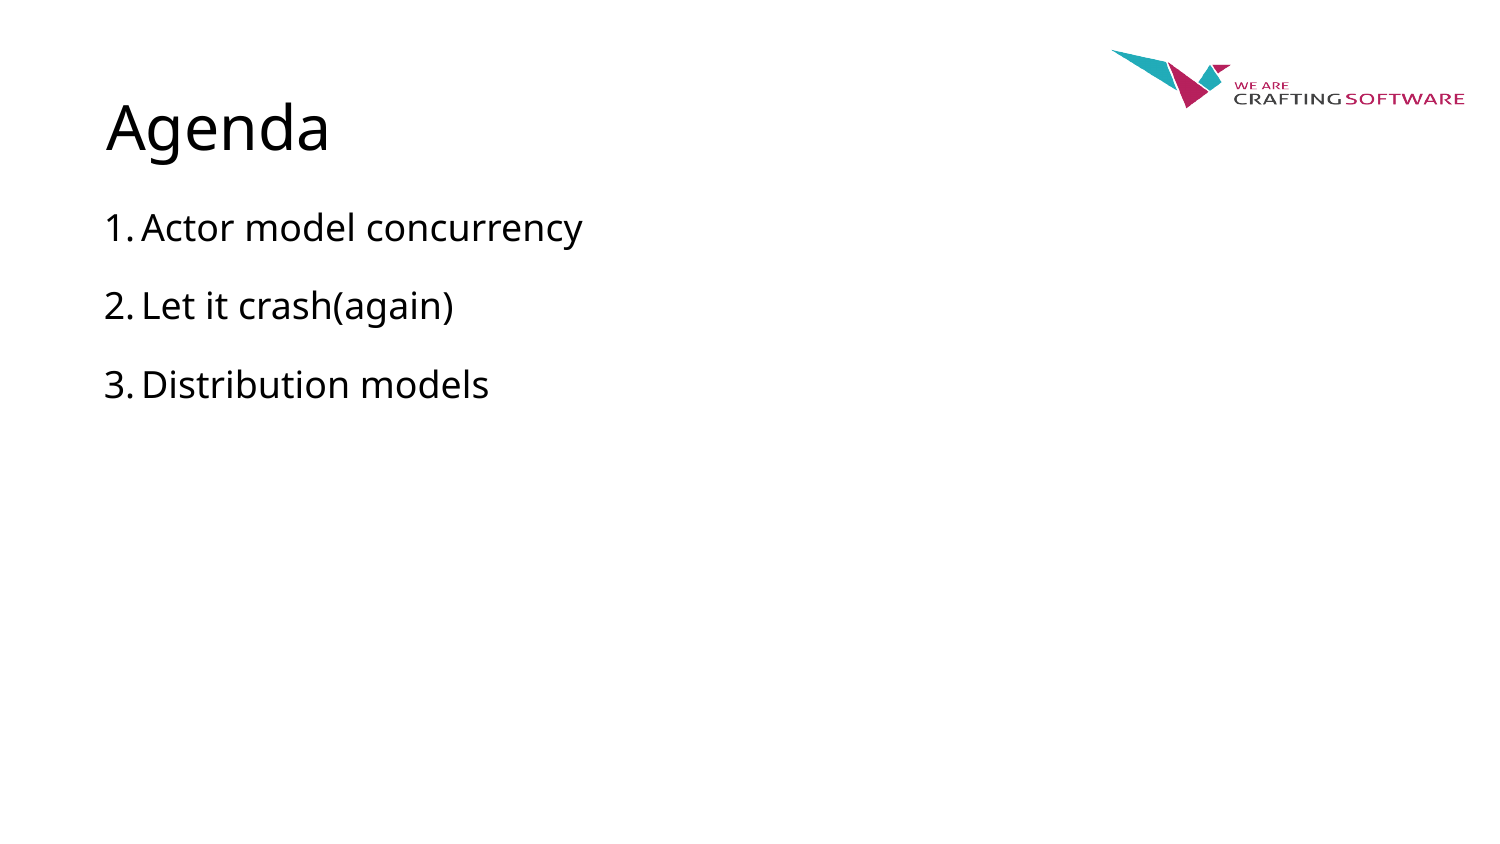

# Agenda
Actor model concurrency
Let it crash(again)
Distribution models